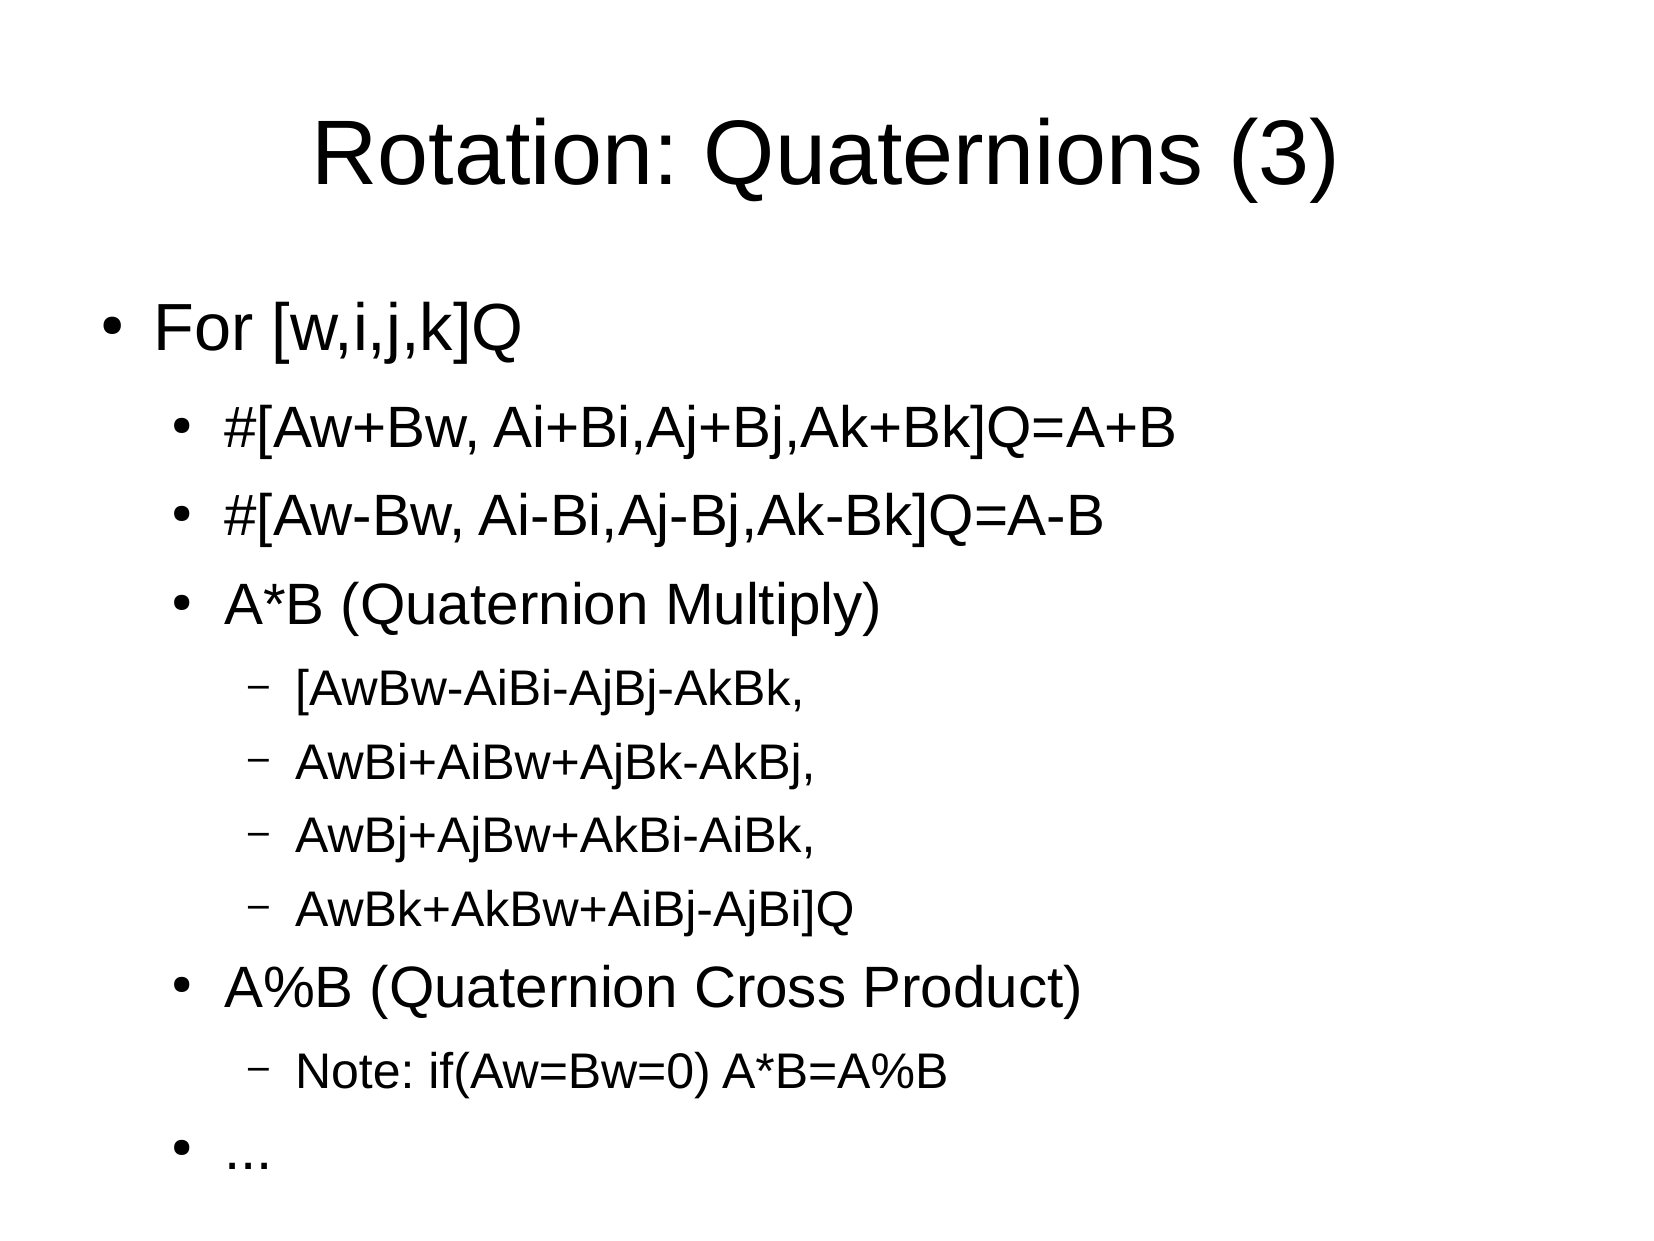

# Rotation: Quaternions (3)
For [w,i,j,k]Q
#[Aw+Bw, Ai+Bi,Aj+Bj,Ak+Bk]Q=A+B
#[Aw-Bw, Ai-Bi,Aj-Bj,Ak-Bk]Q=A-B
A*B (Quaternion Multiply)
[AwBw-AiBi-AjBj-AkBk,
AwBi+AiBw+AjBk-AkBj,
AwBj+AjBw+AkBi-AiBk,
AwBk+AkBw+AiBj-AjBi]Q
A%B (Quaternion Cross Product)
Note: if(Aw=Bw=0) A*B=A%B
...